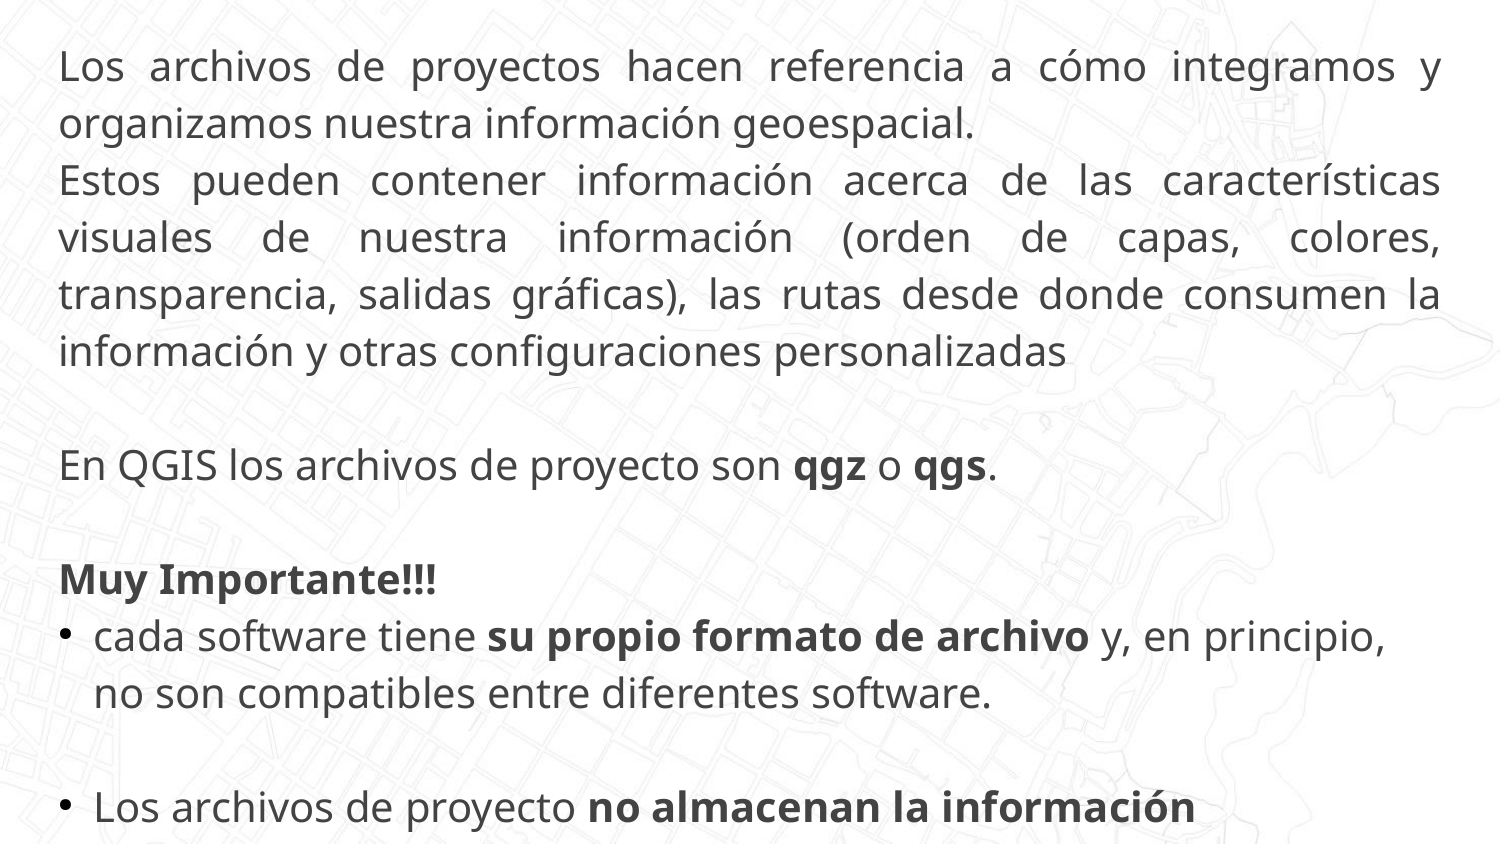

Los archivos de proyectos hacen referencia a cómo integramos y organizamos nuestra información geoespacial.
Estos pueden contener información acerca de las características visuales de nuestra información (orden de capas, colores, transparencia, salidas gráficas), las rutas desde donde consumen la información y otras configuraciones personalizadas
En QGIS los archivos de proyecto son qgz o qgs.
Muy Importante!!!
cada software tiene su propio formato de archivo y, en principio, no son compatibles entre diferentes software.
Los archivos de proyecto no almacenan la información geoespacial, solamente la ruta desde donde la consumen